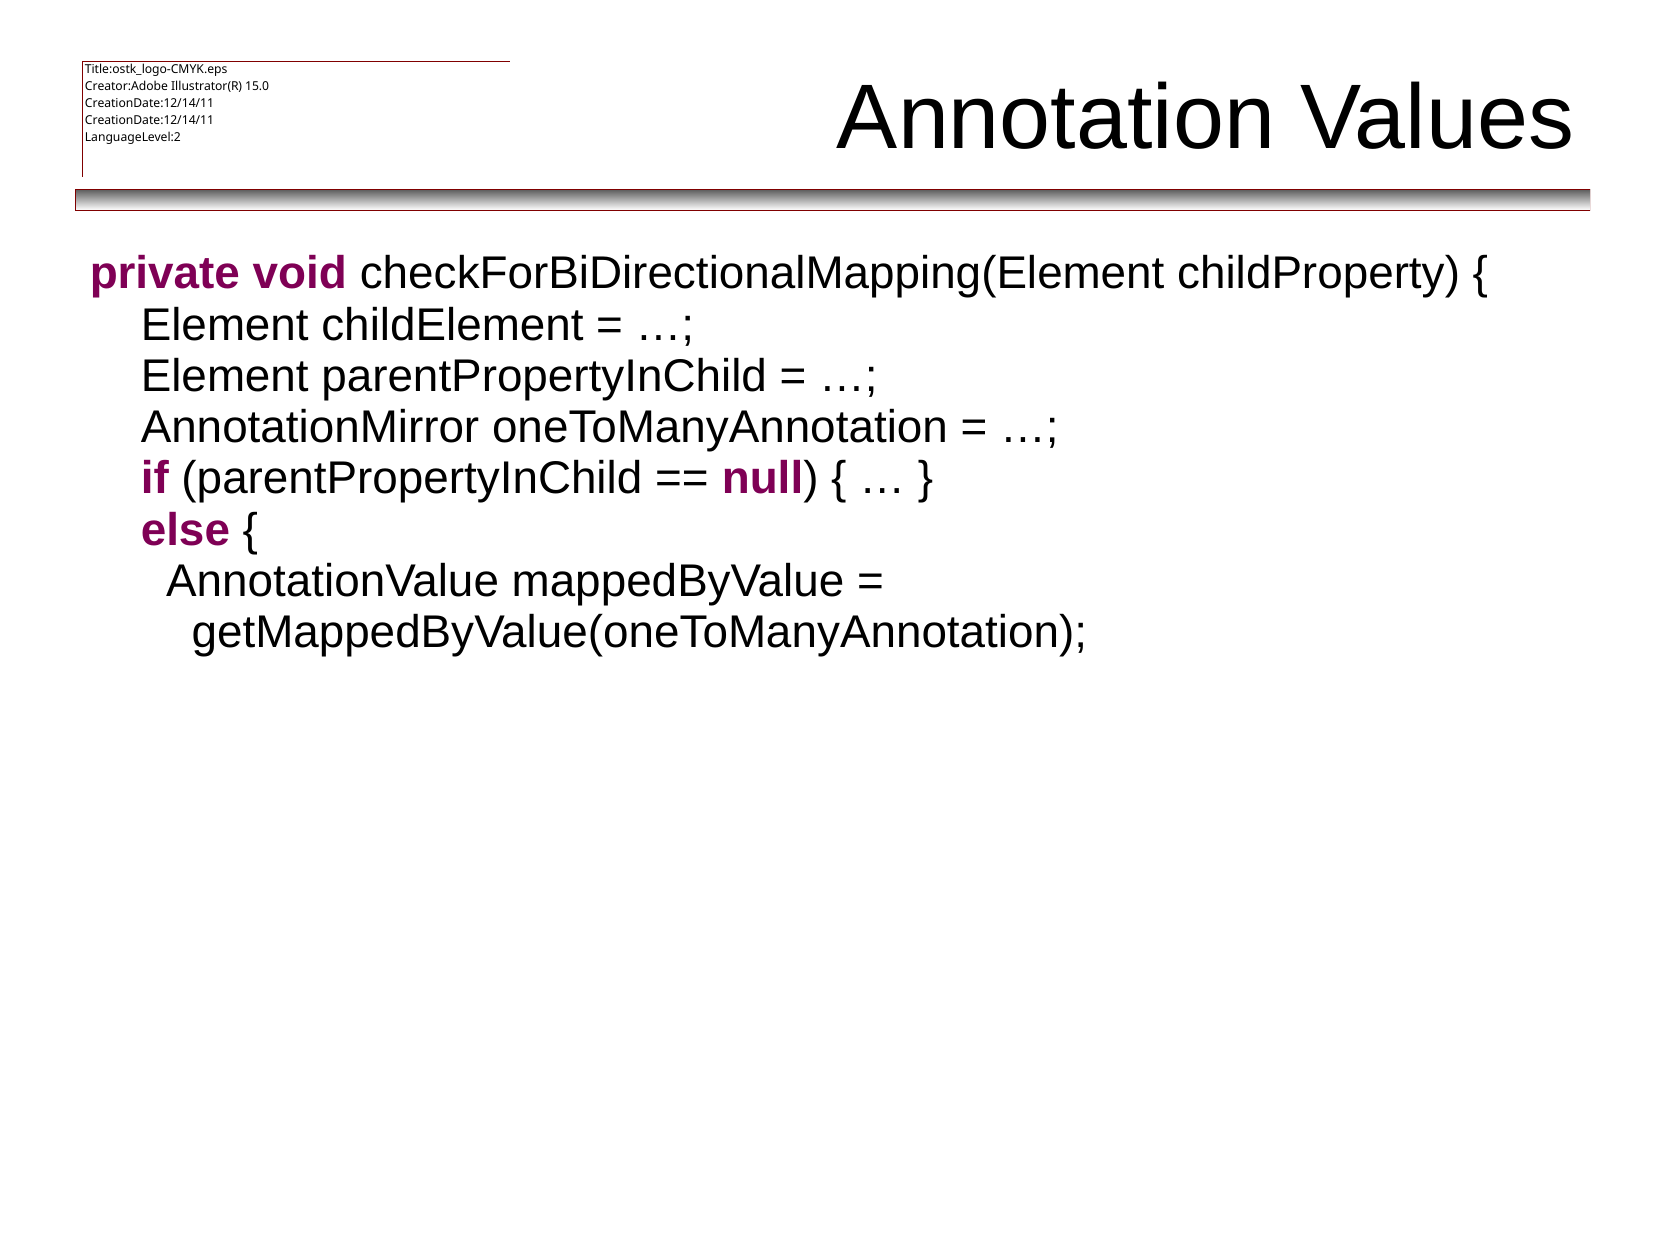

# Annotation Values
private void checkForBiDirectionalMapping(Element childProperty) {
 Element childElement = …;
 Element parentPropertyInChild = …;
 AnnotationMirror oneToManyAnnotation = …;
 if (parentPropertyInChild == null) { … }
 else {
 AnnotationValue mappedByValue =
 getMappedByValue(oneToManyAnnotation);